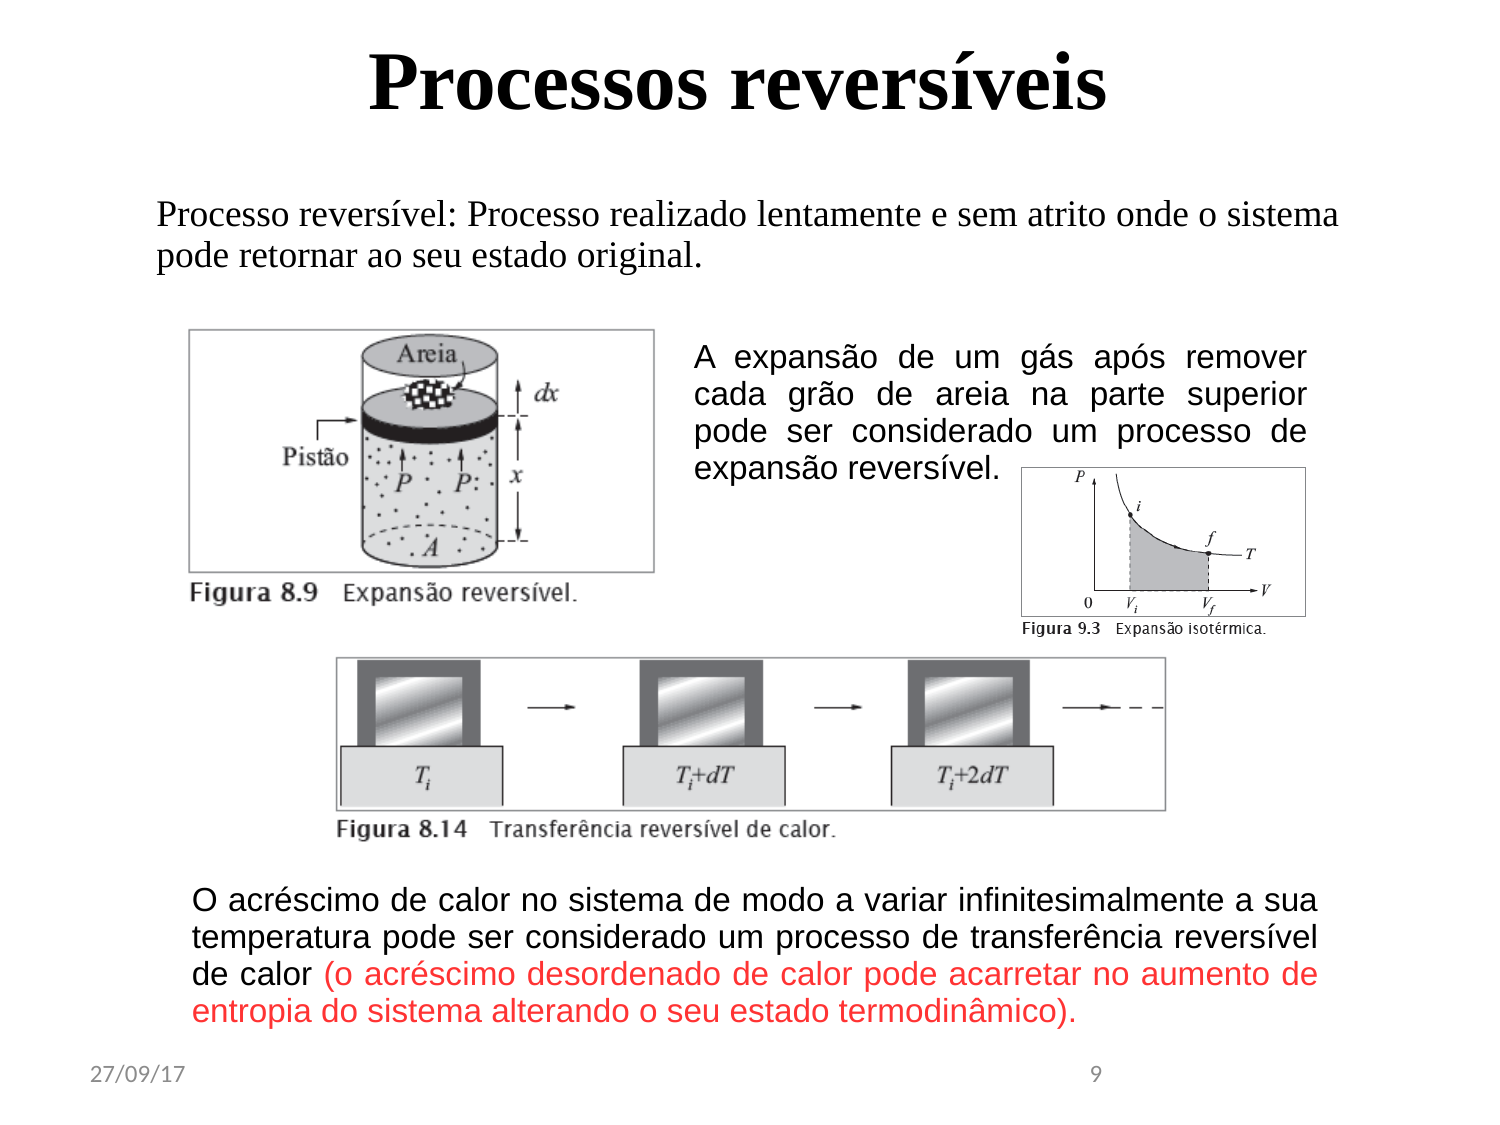

Processos reversíveis
Processo reversível: Processo realizado lentamente e sem atrito onde o sistema pode retornar ao seu estado original.
A expansão de um gás após remover cada grão de areia na parte superior pode ser considerado um processo de expansão reversível.
O acréscimo de calor no sistema de modo a variar infinitesimalmente a sua temperatura pode ser considerado um processo de transferência reversível de calor (o acréscimo desordenado de calor pode acarretar no aumento de entropia do sistema alterando o seu estado termodinâmico).
27/09/17